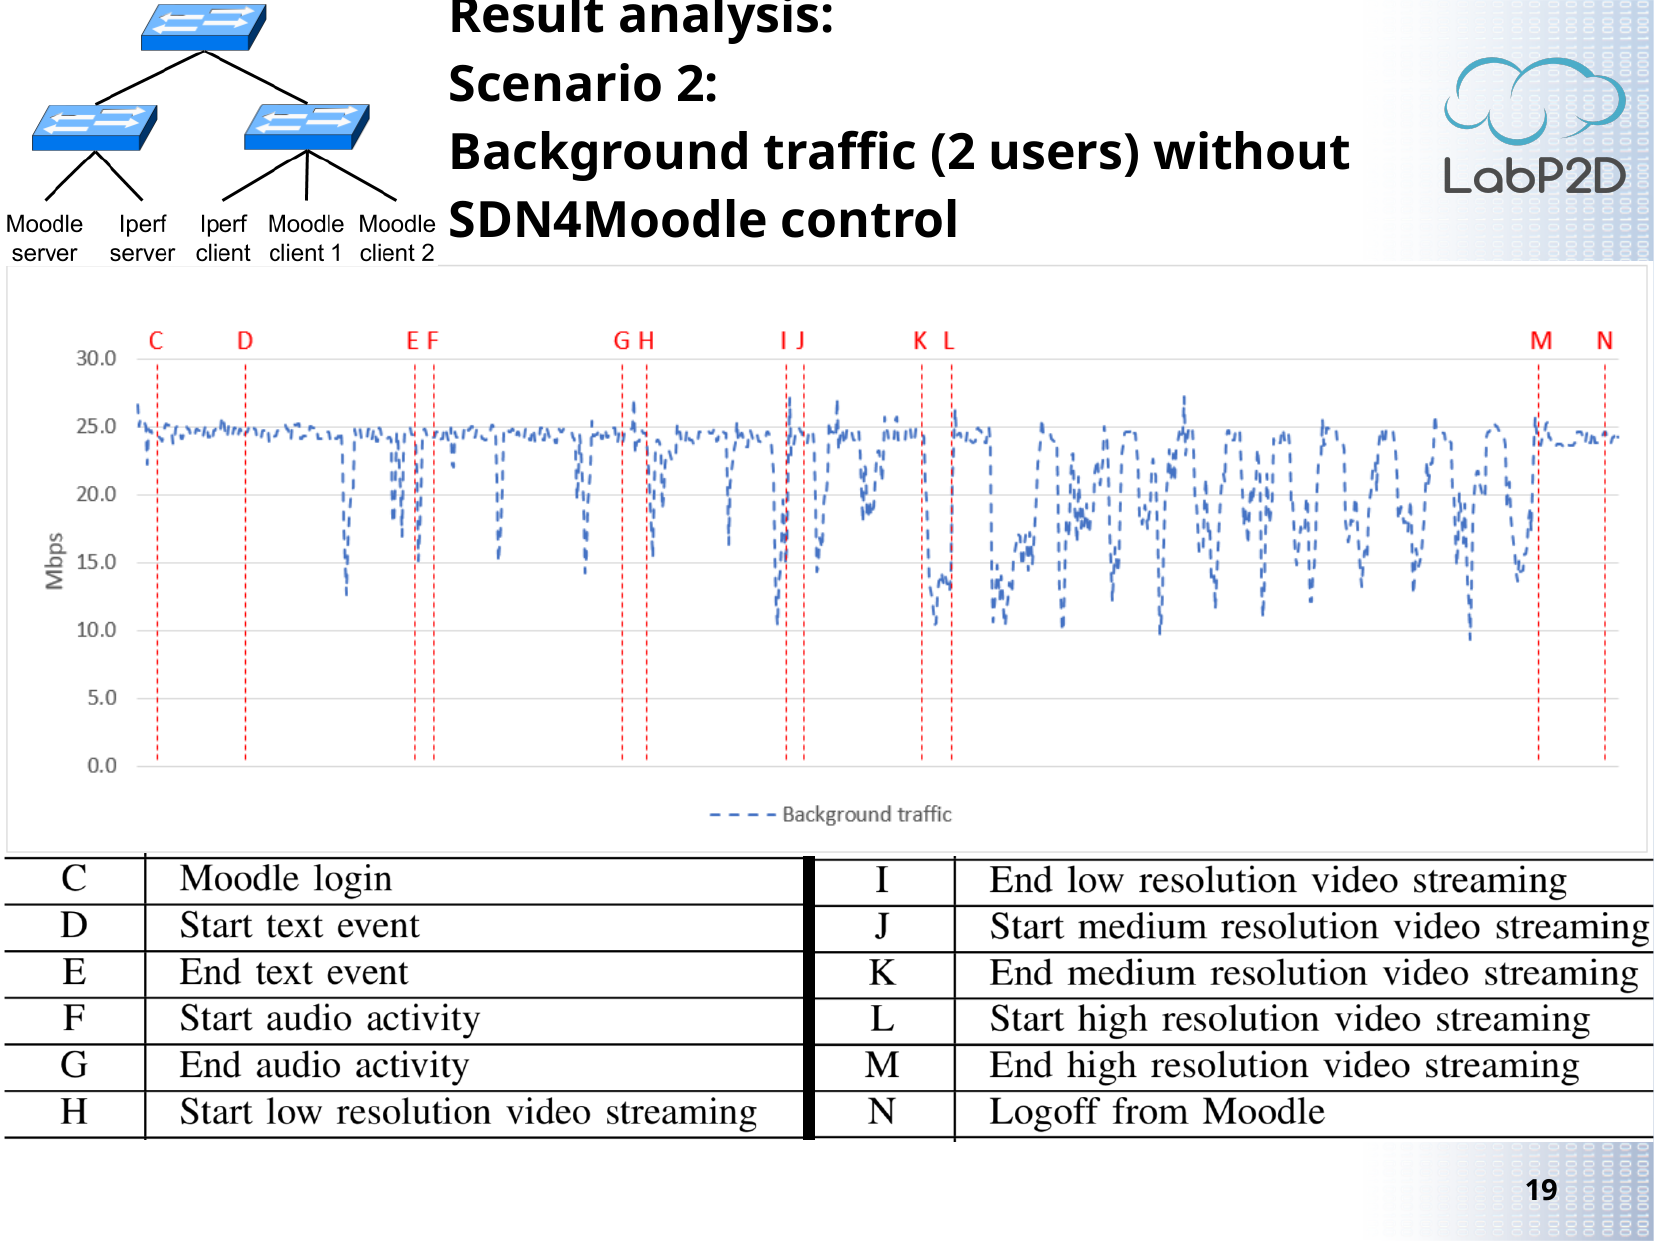

# Result analysis: Scenario 2: Background traffic (2 users) without SDN4Moodle control
19